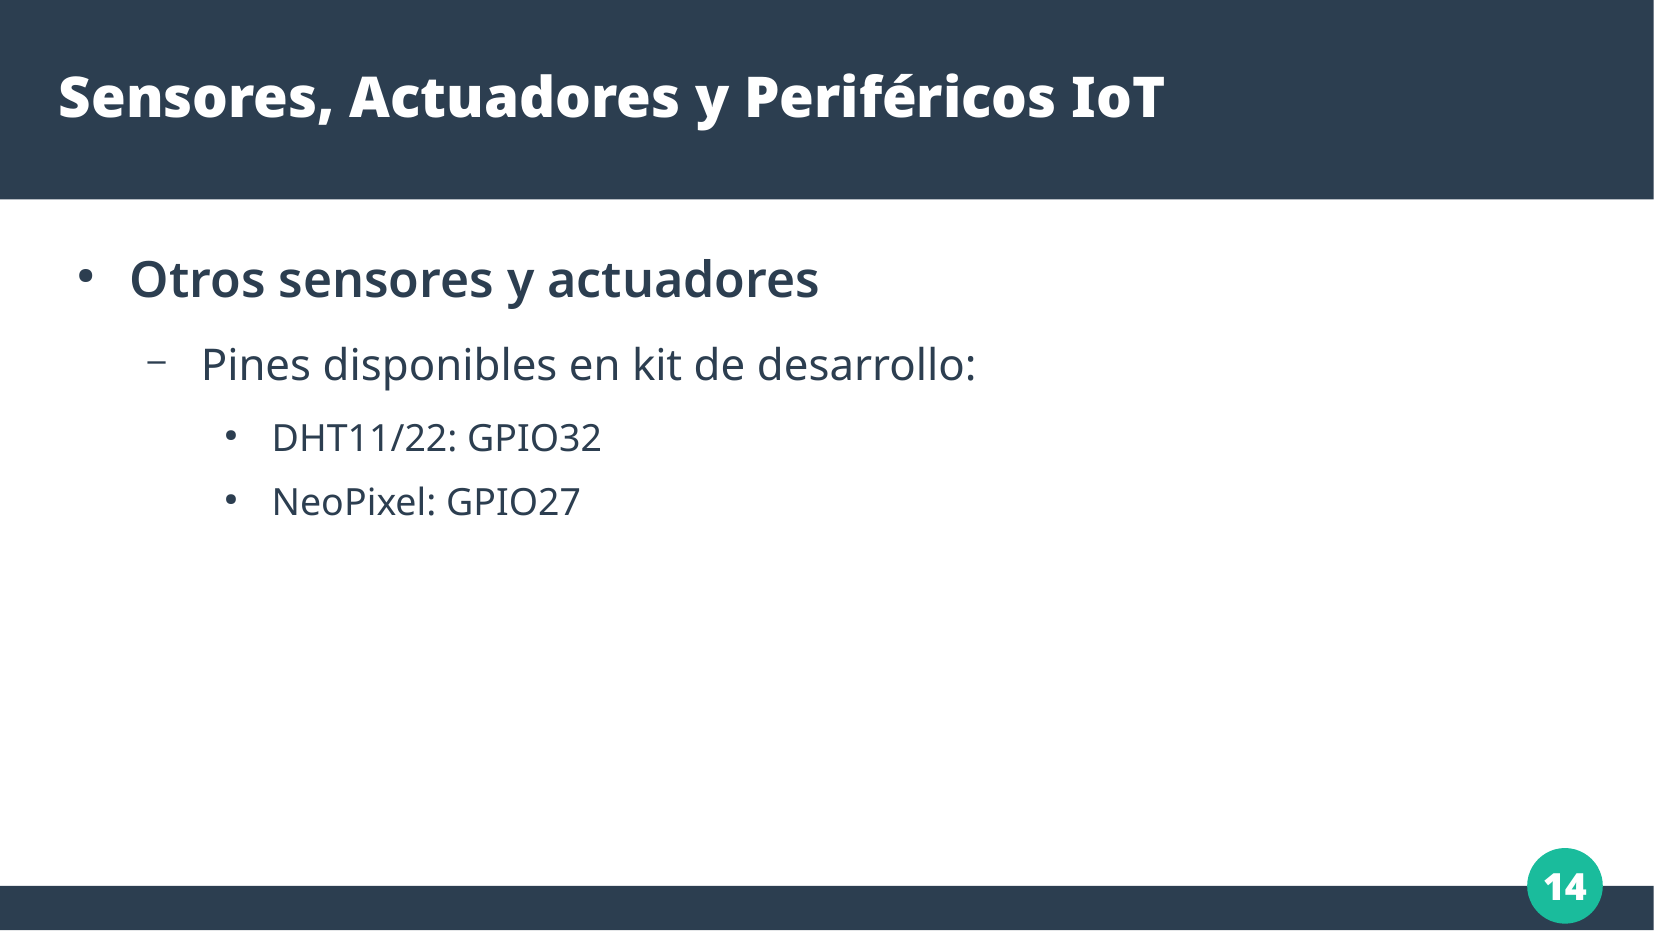

# Sensores, Actuadores y Periféricos IoT
Otros sensores y actuadores
Pines disponibles en kit de desarrollo:
DHT11/22: GPIO32
NeoPixel: GPIO27